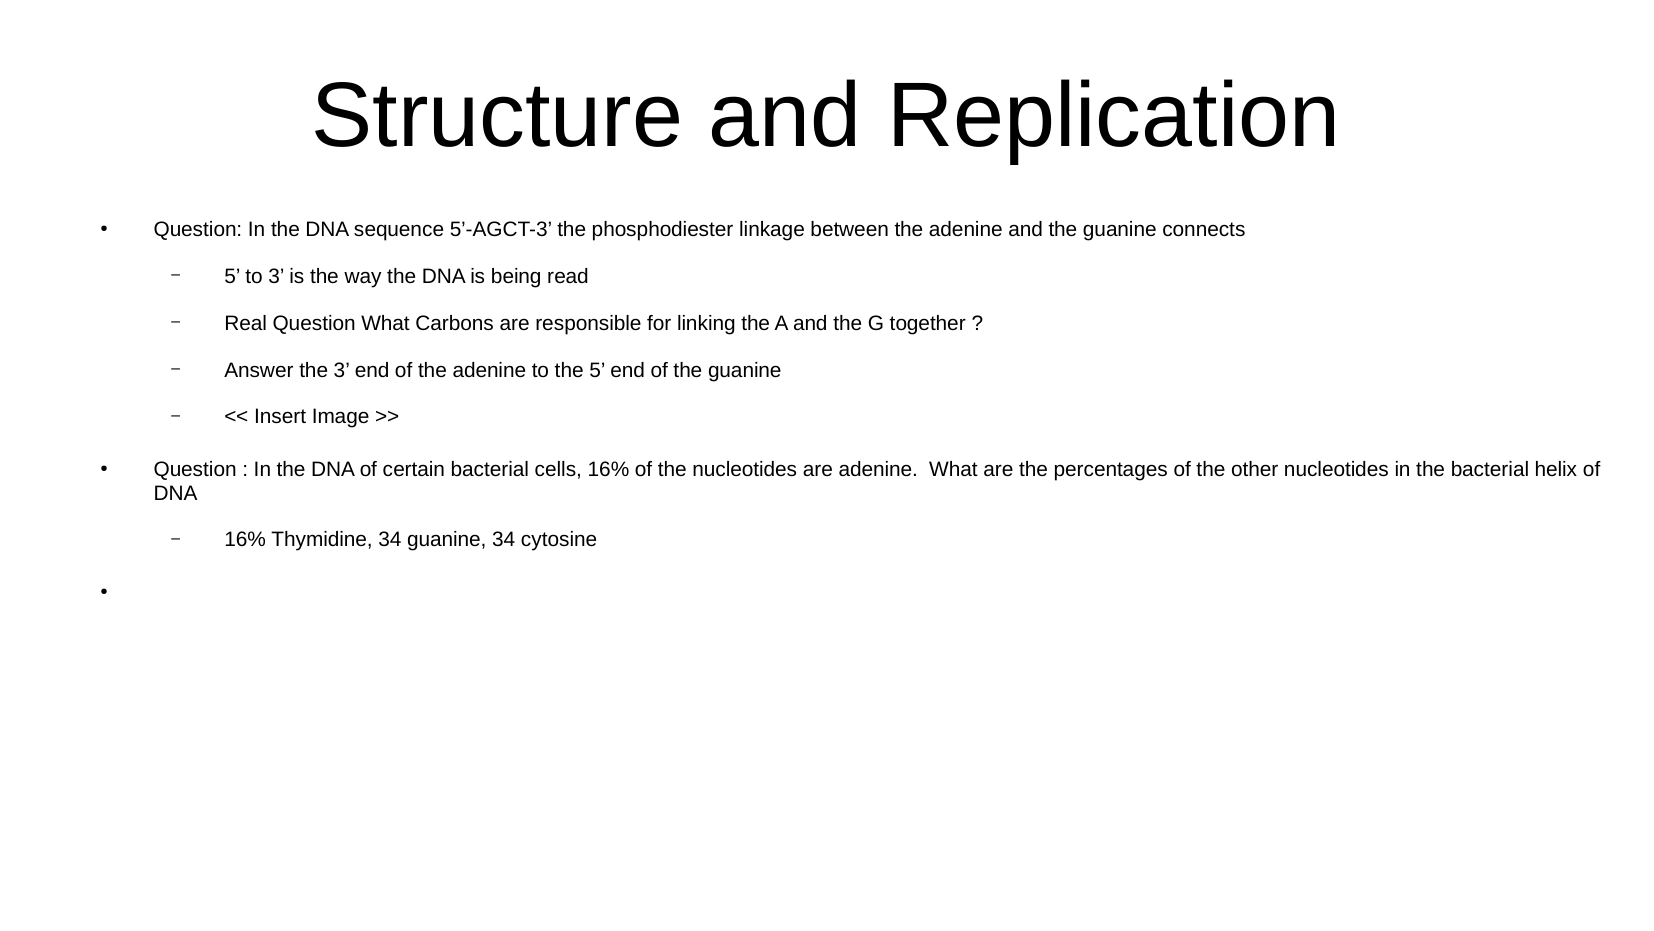

# Structure and Replication
Question: In the DNA sequence 5’-AGCT-3’ the phosphodiester linkage between the adenine and the guanine connects
5’ to 3’ is the way the DNA is being read
Real Question What Carbons are responsible for linking the A and the G together ?
Answer the 3’ end of the adenine to the 5’ end of the guanine
<< Insert Image >>
Question : In the DNA of certain bacterial cells, 16% of the nucleotides are adenine. What are the percentages of the other nucleotides in the bacterial helix of DNA
16% Thymidine, 34 guanine, 34 cytosine